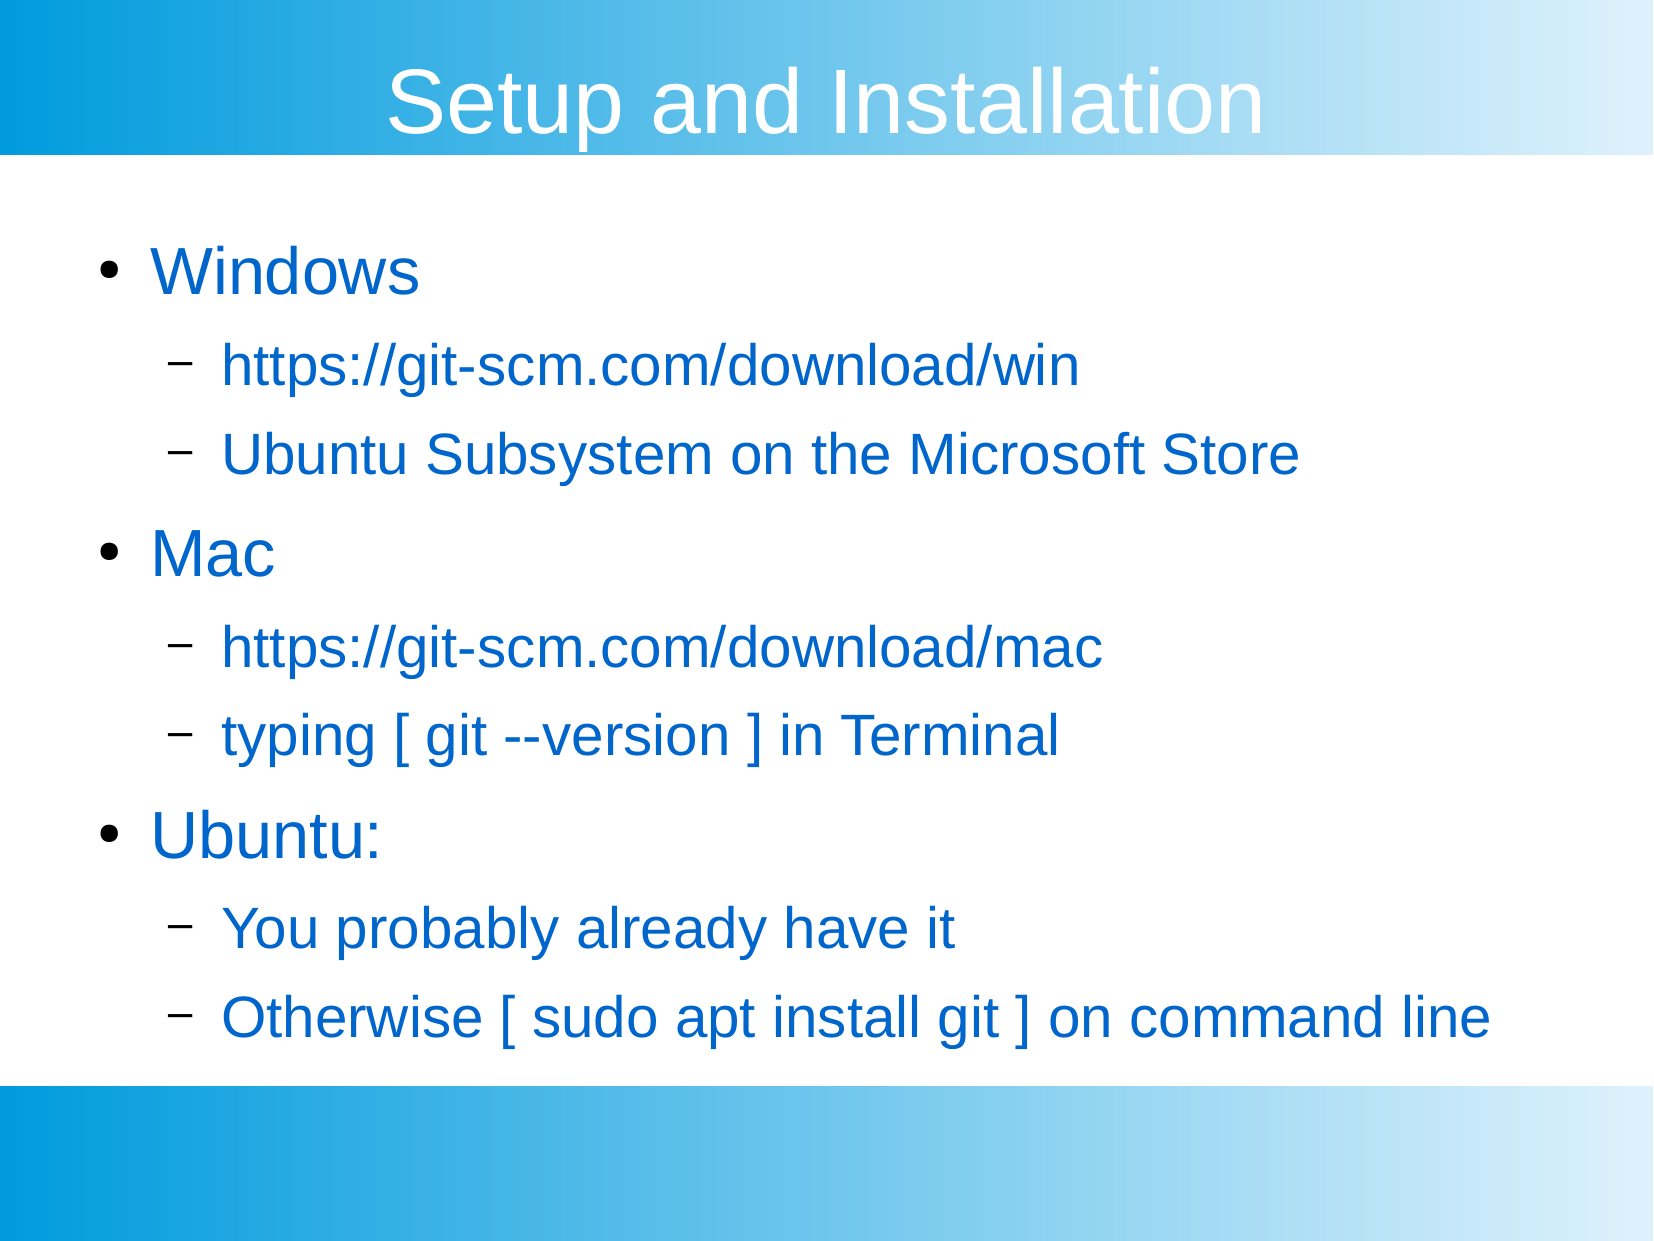

# Setup and Installation
Windows
https://git-scm.com/download/win
Ubuntu Subsystem on the Microsoft Store
Mac
https://git-scm.com/download/mac
typing [ git --version ] in Terminal
Ubuntu:
You probably already have it
Otherwise [ sudo apt install git ] on command line